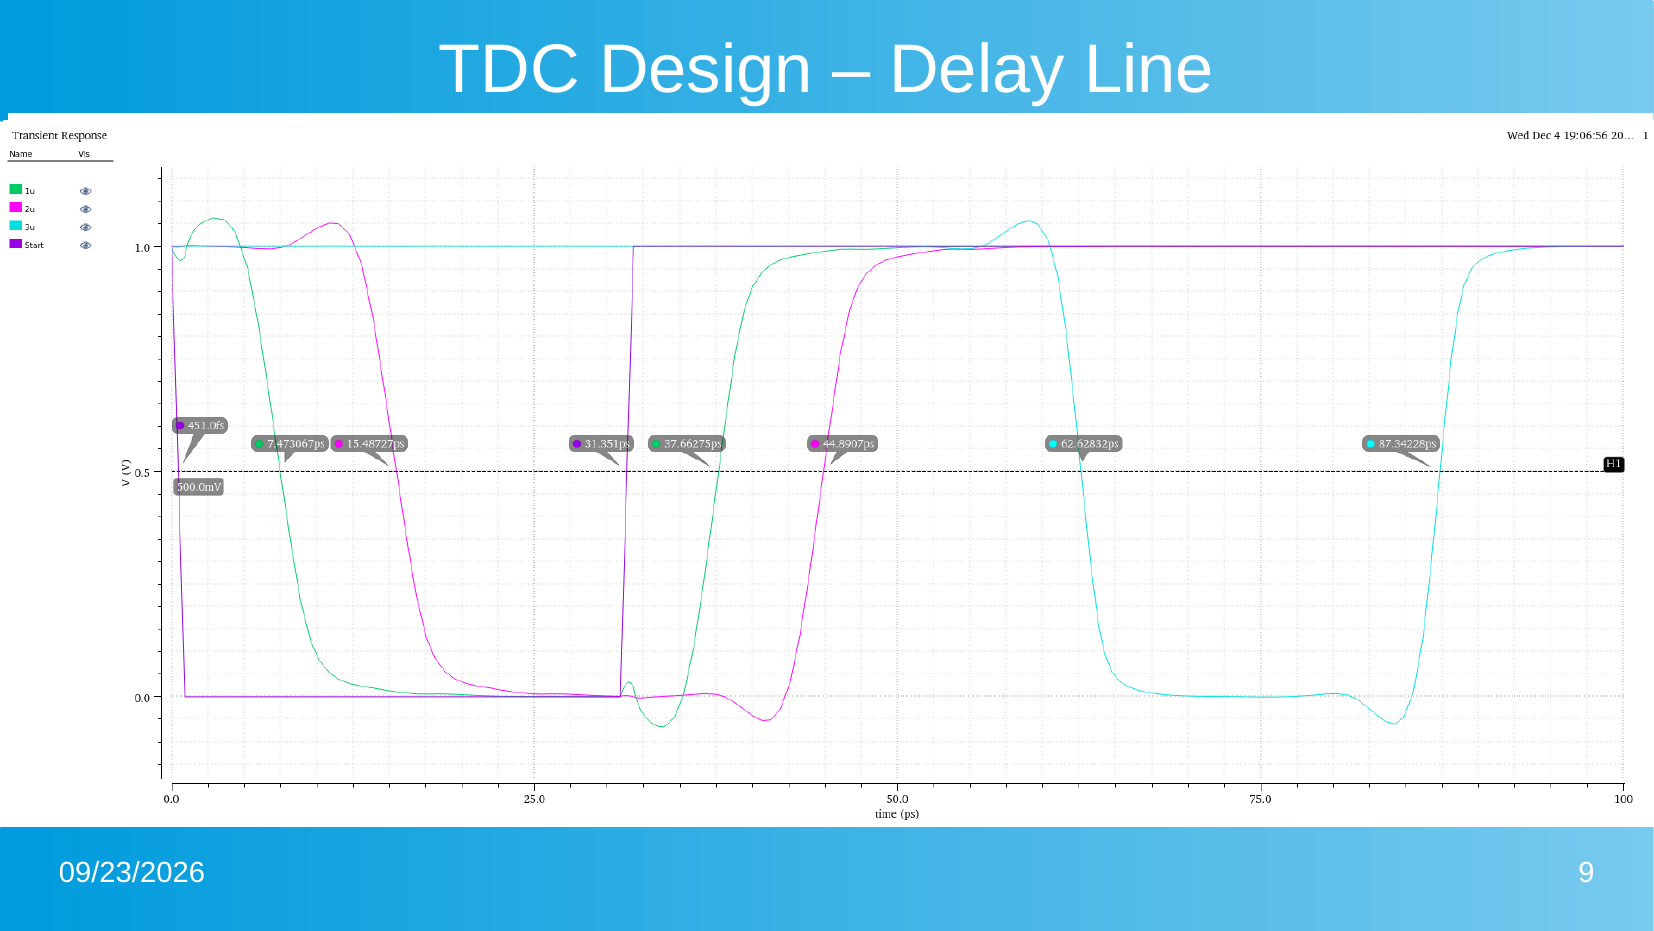

# TDC Design – Delay Line
9